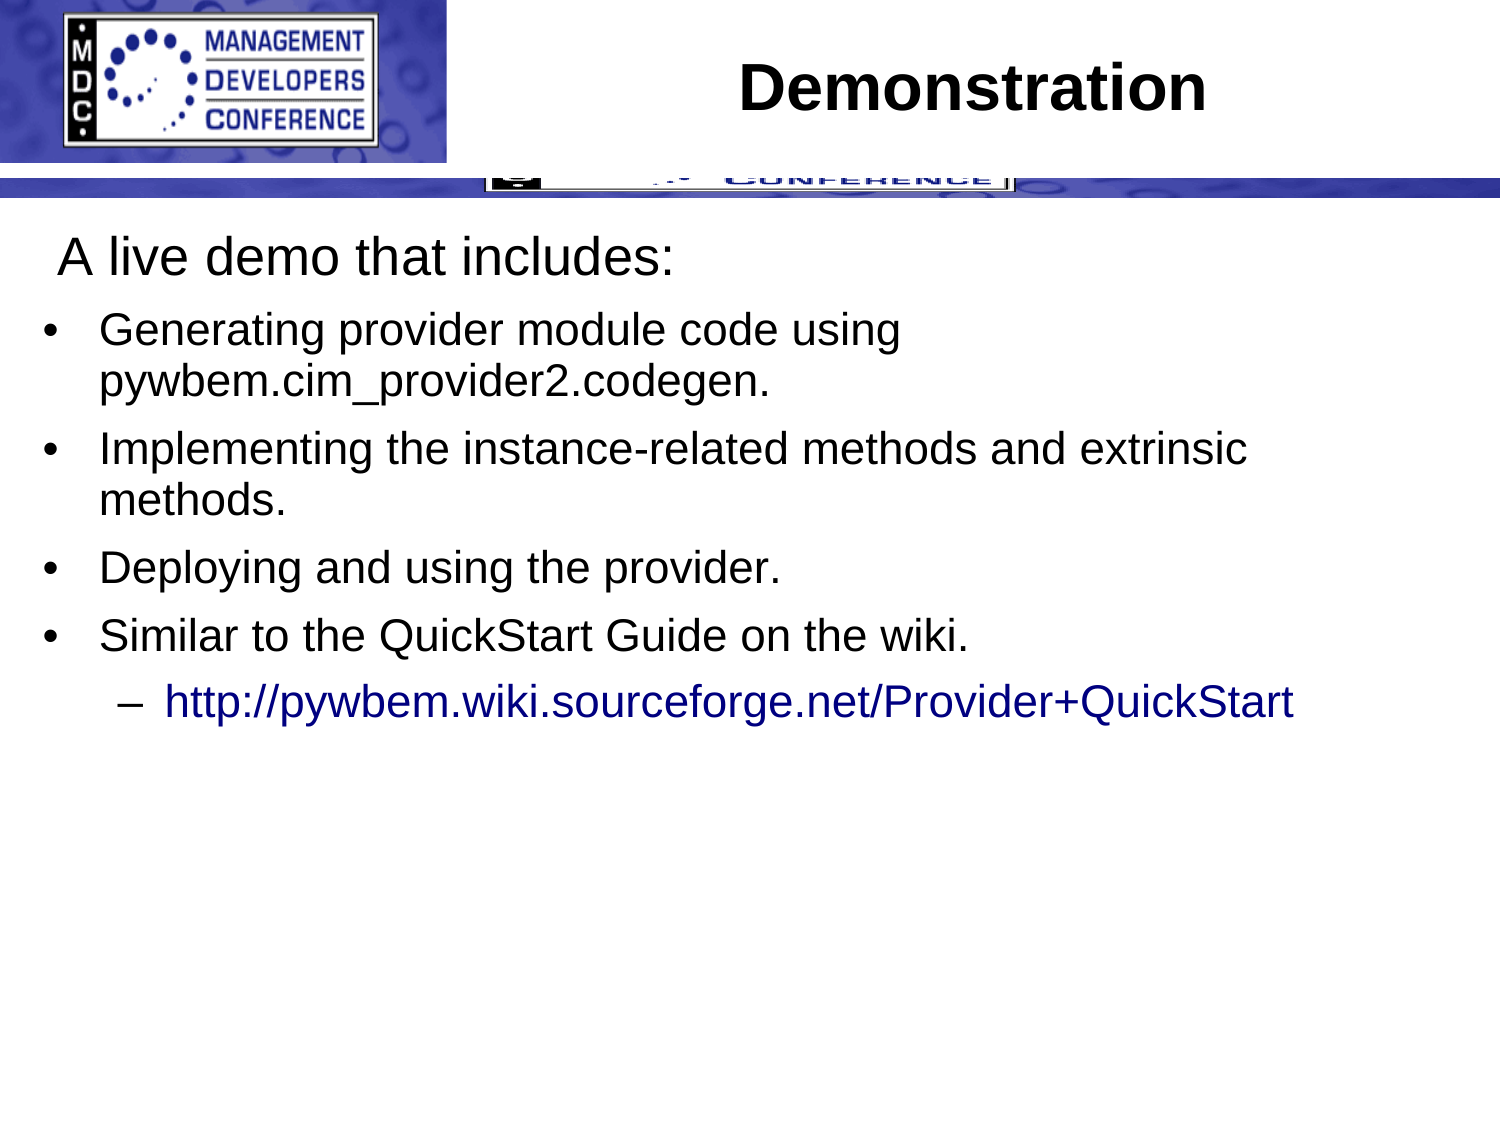

# Demonstration
 A live demo that includes:
Generating provider module code using pywbem.cim_provider2.codegen.
Implementing the instance-related methods and extrinsic methods.
Deploying and using the provider.
Similar to the QuickStart Guide on the wiki.
http://pywbem.wiki.sourceforge.net/Provider+QuickStart